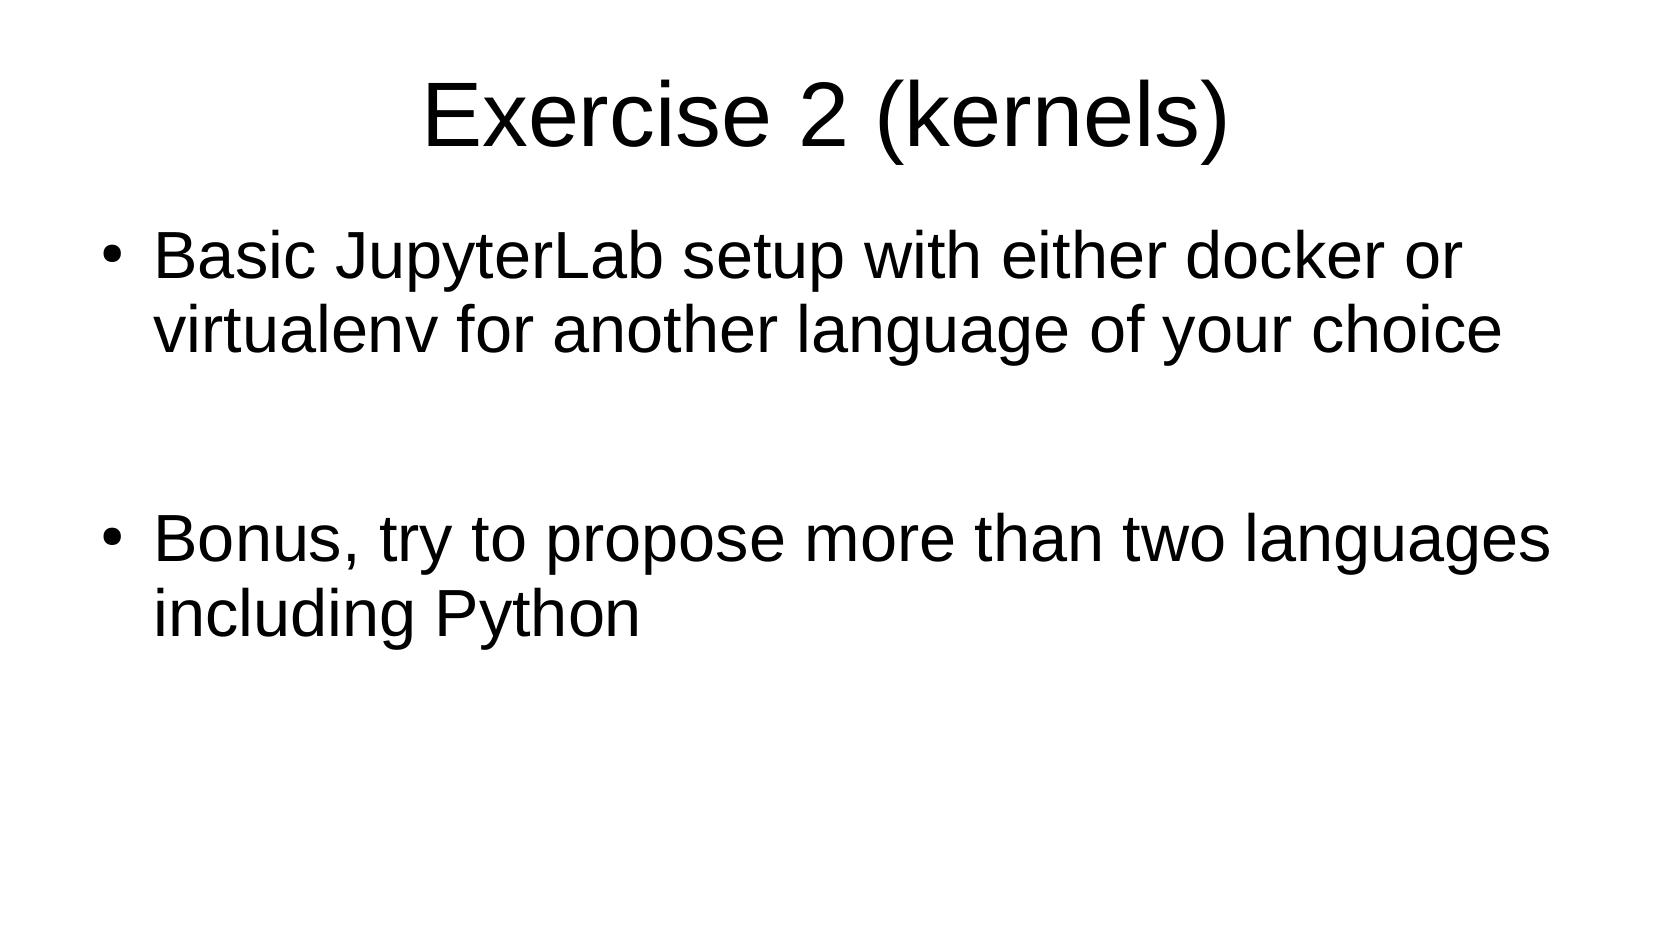

# Exercise 2 (kernels)
Basic JupyterLab setup with either docker or virtualenv for another language of your choice
Bonus, try to propose more than two languages including Python